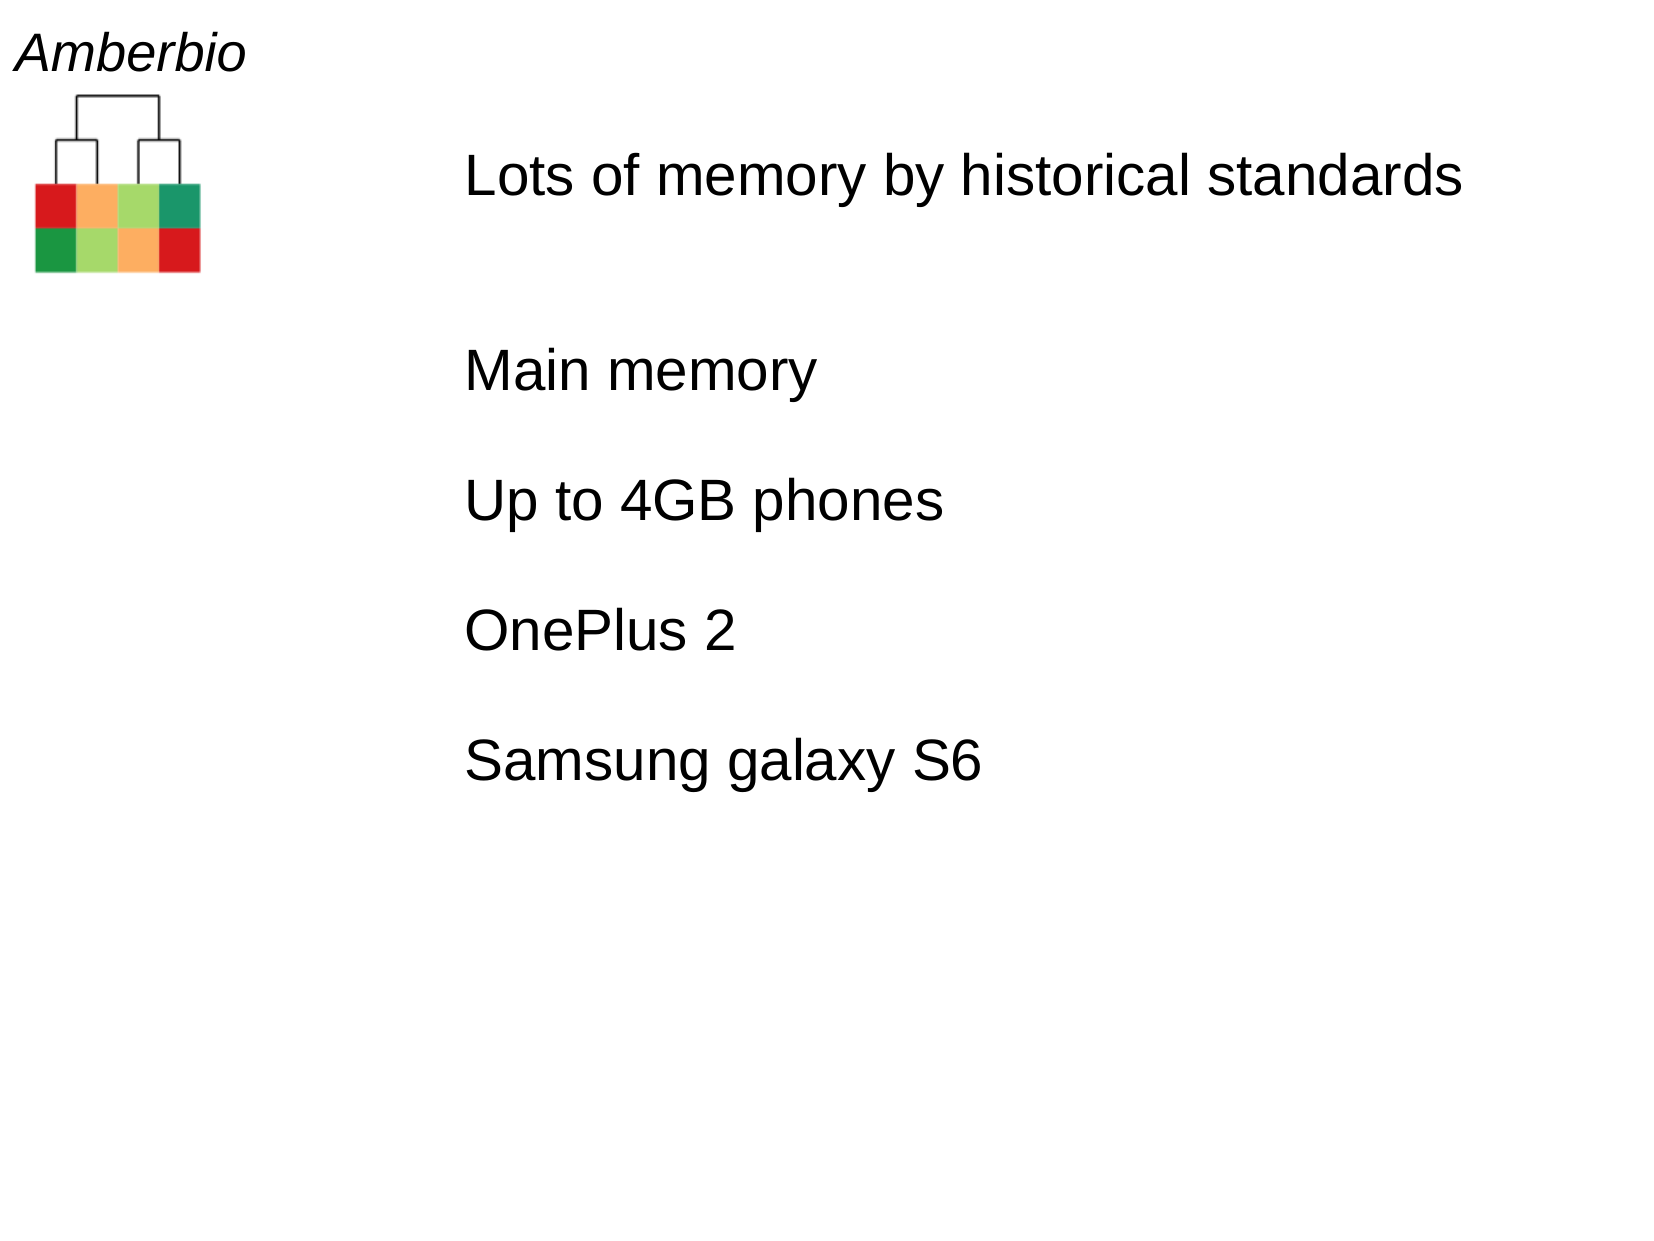

Amberbio
Lots of memory by historical standards
Main memory
Up to 4GB phones
OnePlus 2
Samsung galaxy S6